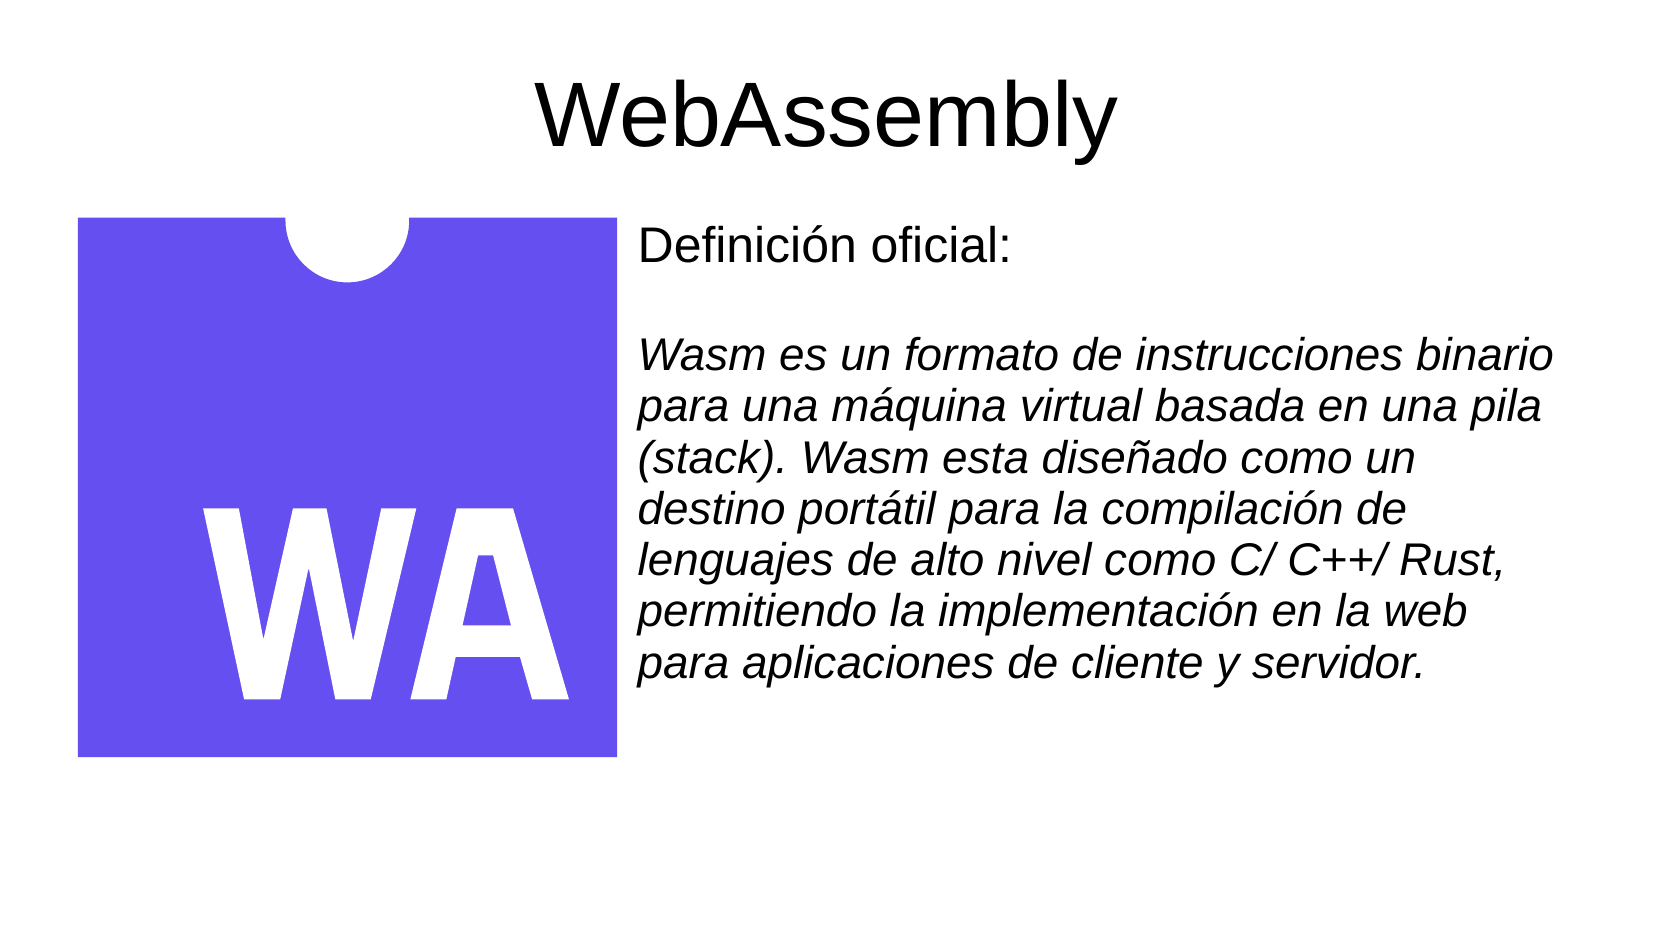

# WebAssembly
Definición oficial:
Wasm es un formato de instrucciones binario para una máquina virtual basada en una pila (stack). Wasm esta diseñado como un destino portátil para la compilación de lenguajes de alto nivel como C/ C++/ Rust, permitiendo la implementación en la web para aplicaciones de cliente y servidor.